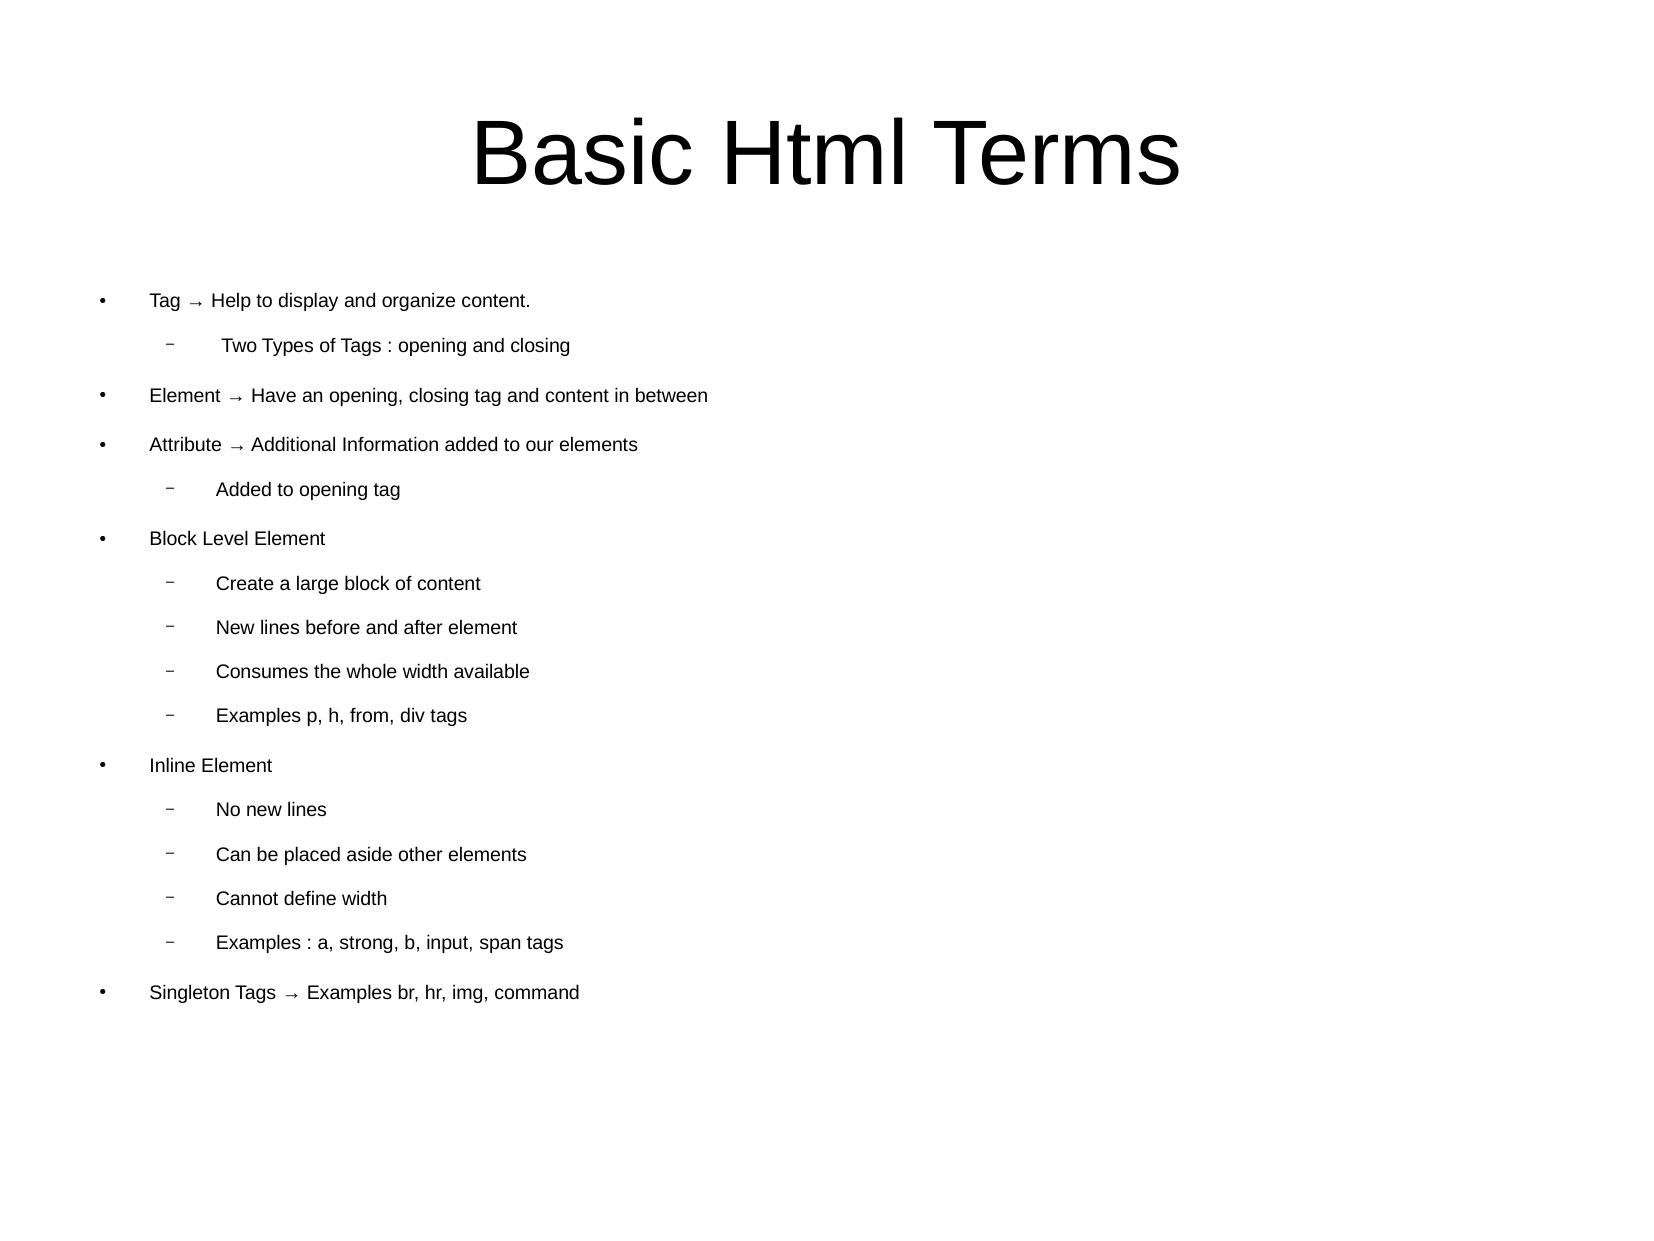

# Basic Html Terms
Tag → Help to display and organize content.
 Two Types of Tags : opening and closing
Element → Have an opening, closing tag and content in between
Attribute → Additional Information added to our elements
Added to opening tag
Block Level Element
Create a large block of content
New lines before and after element
Consumes the whole width available
Examples p, h, from, div tags
Inline Element
No new lines
Can be placed aside other elements
Cannot define width
Examples : a, strong, b, input, span tags
Singleton Tags → Examples br, hr, img, command